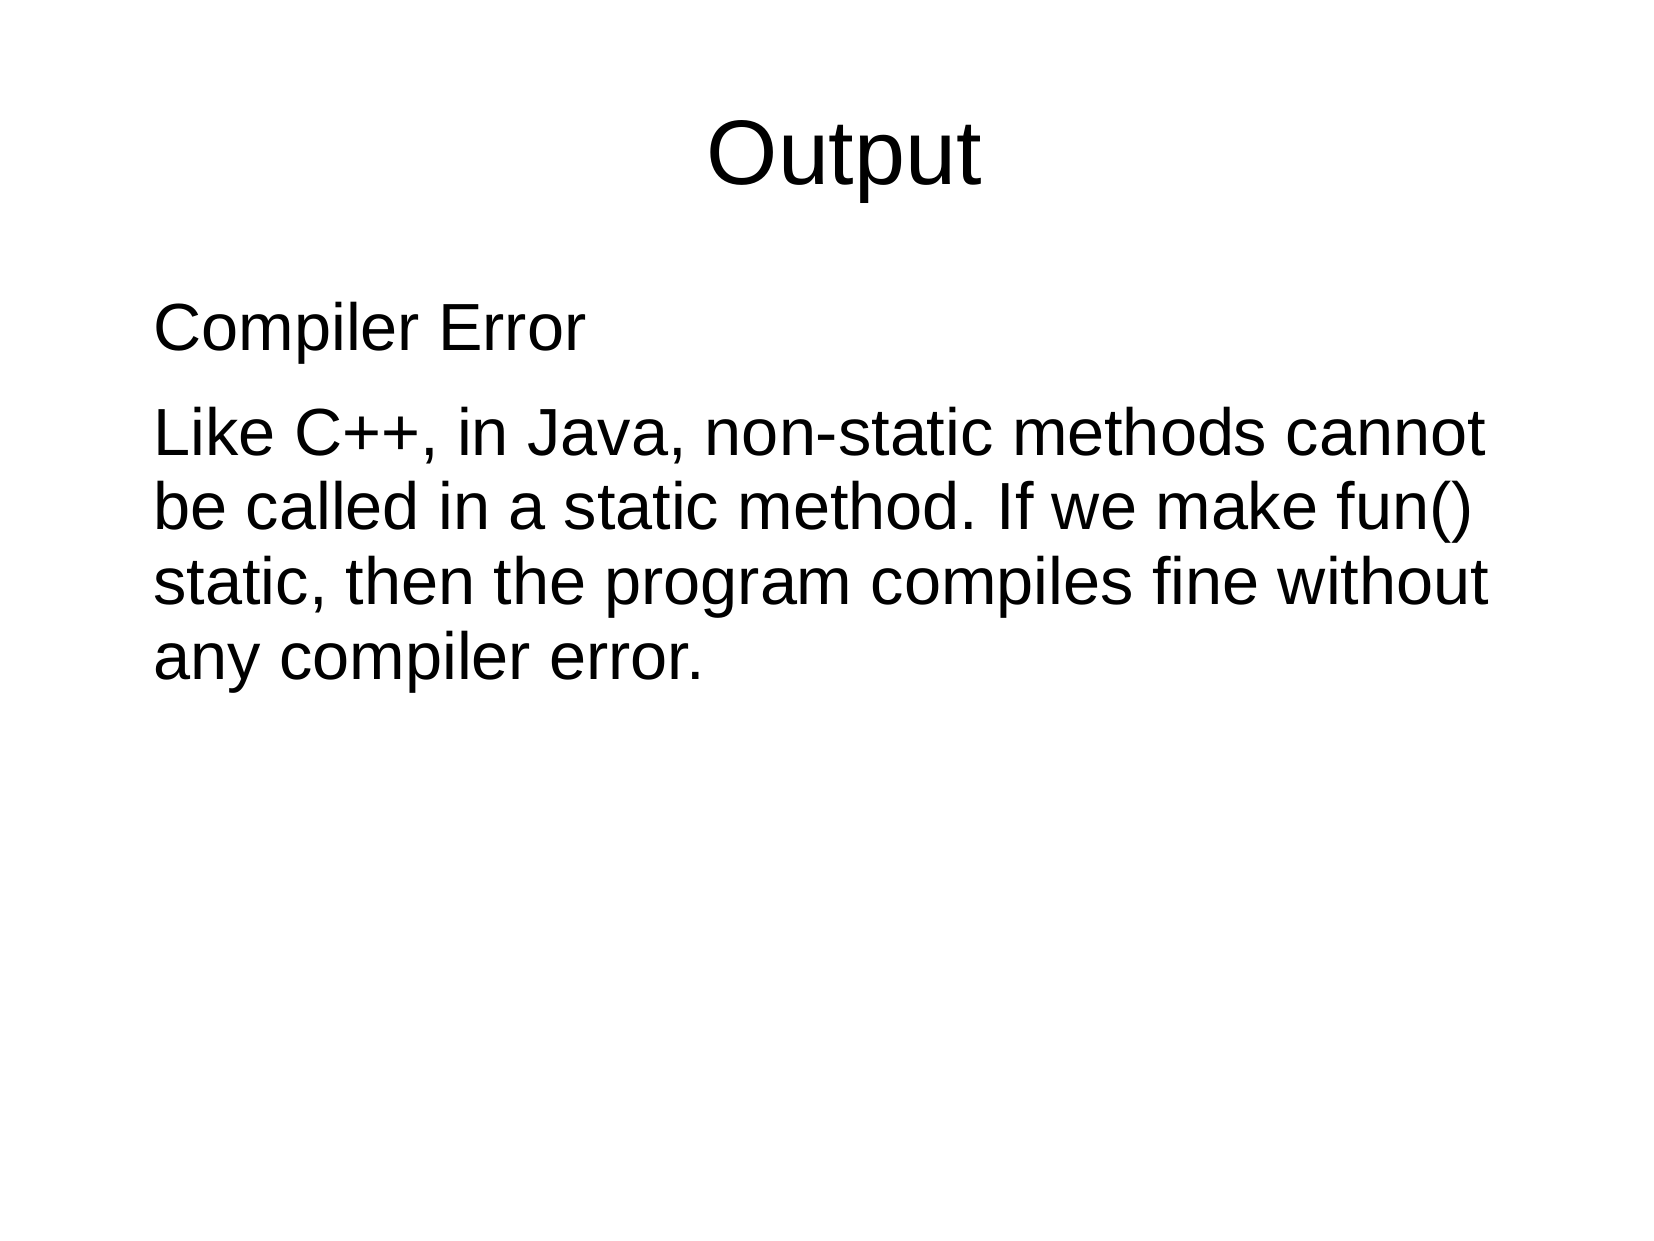

# Output
Compiler Error
Like C++, in Java, non-static methods cannot be called in a static method. If we make fun() static, then the program compiles fine without any compiler error.